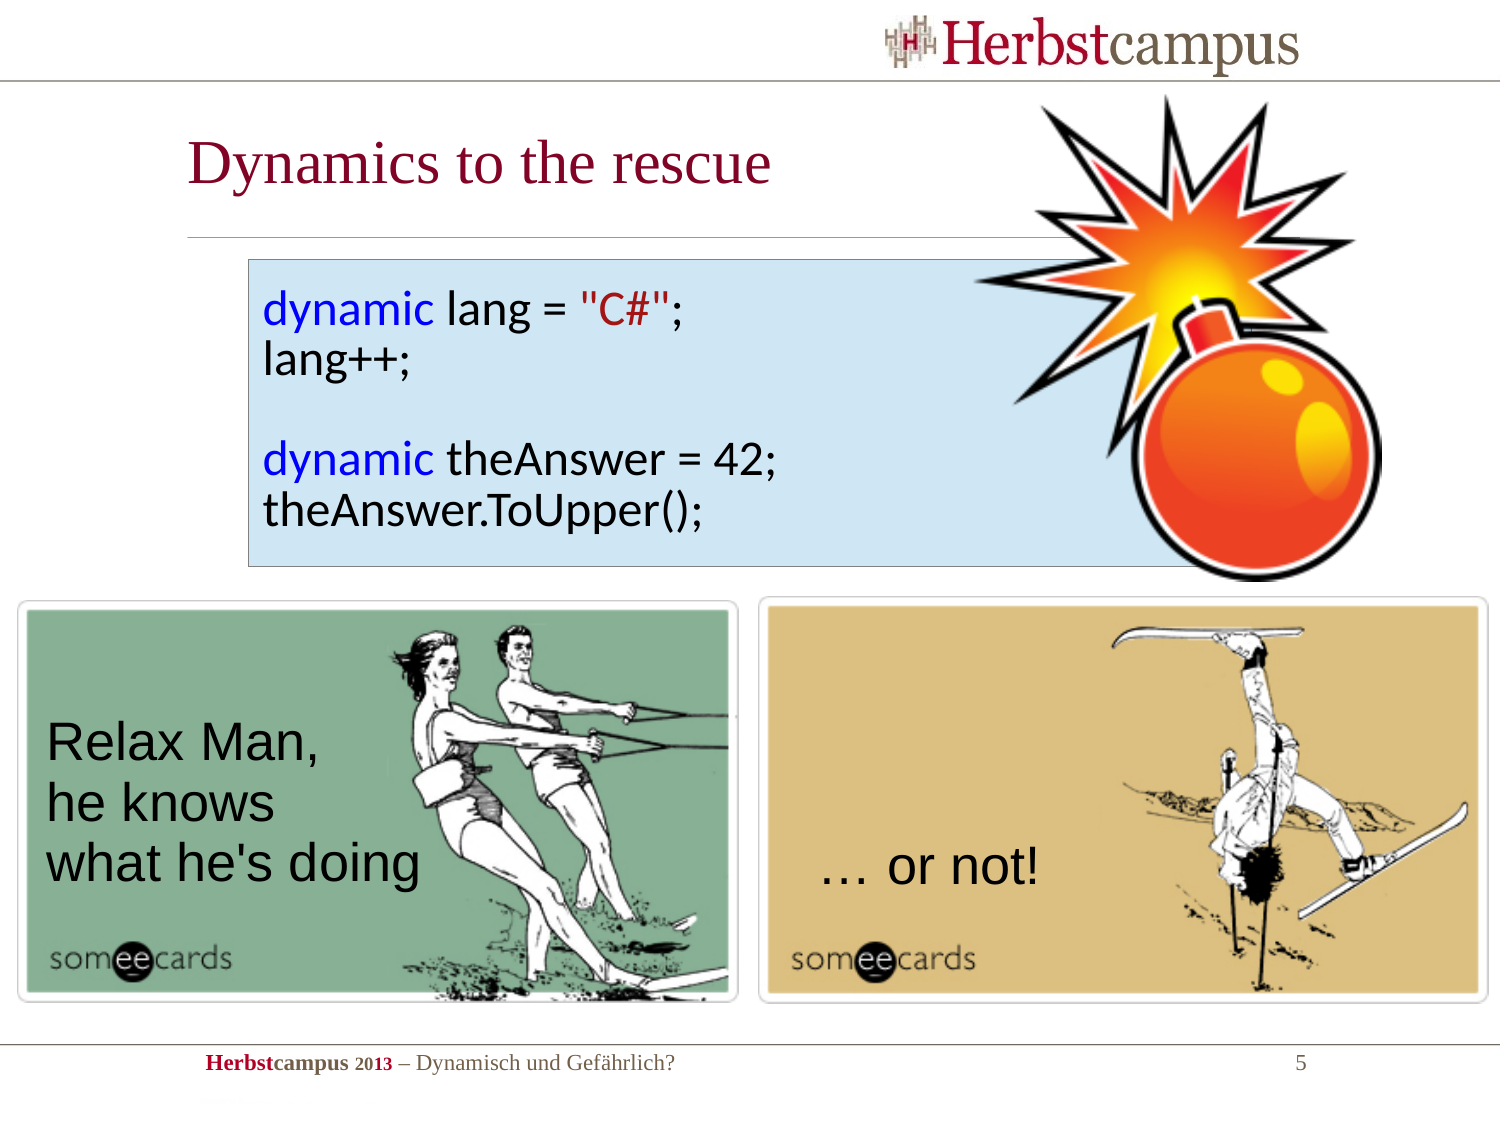

# Dynamics to the rescue
dynamic lang = "C#";
lang++;
dynamic theAnswer = 42;
theAnswer.ToUpper();
Relax Man,
he knows
what he's doing
… or not!